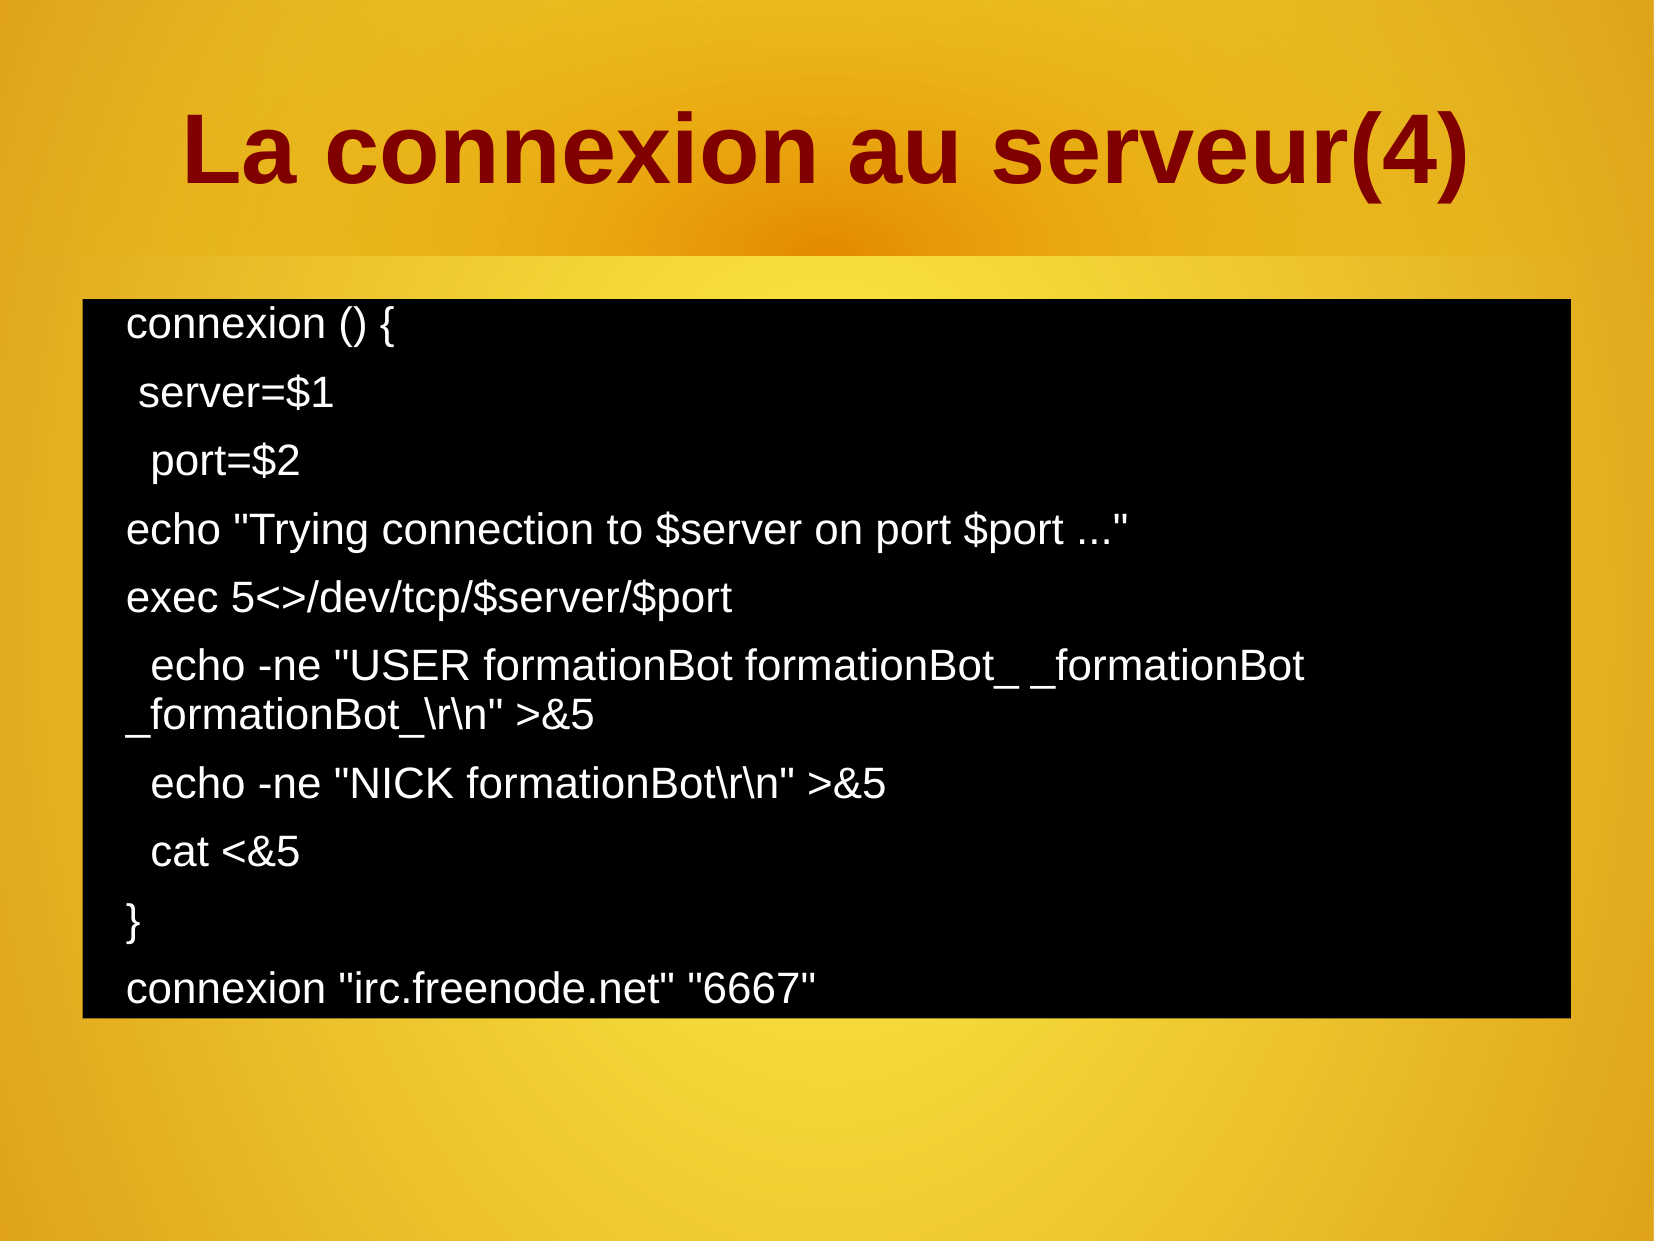

# La connexion au serveur(4)
connexion () {
 server=$1
 port=$2
echo "Trying connection to $server on port $port ..."
exec 5<>/dev/tcp/$server/$port
 echo -ne "USER formationBot formationBot_ _formationBot _formationBot_\r\n" >&5
 echo -ne "NICK formationBot\r\n" >&5
 cat <&5
}
connexion "irc.freenode.net" "6667"